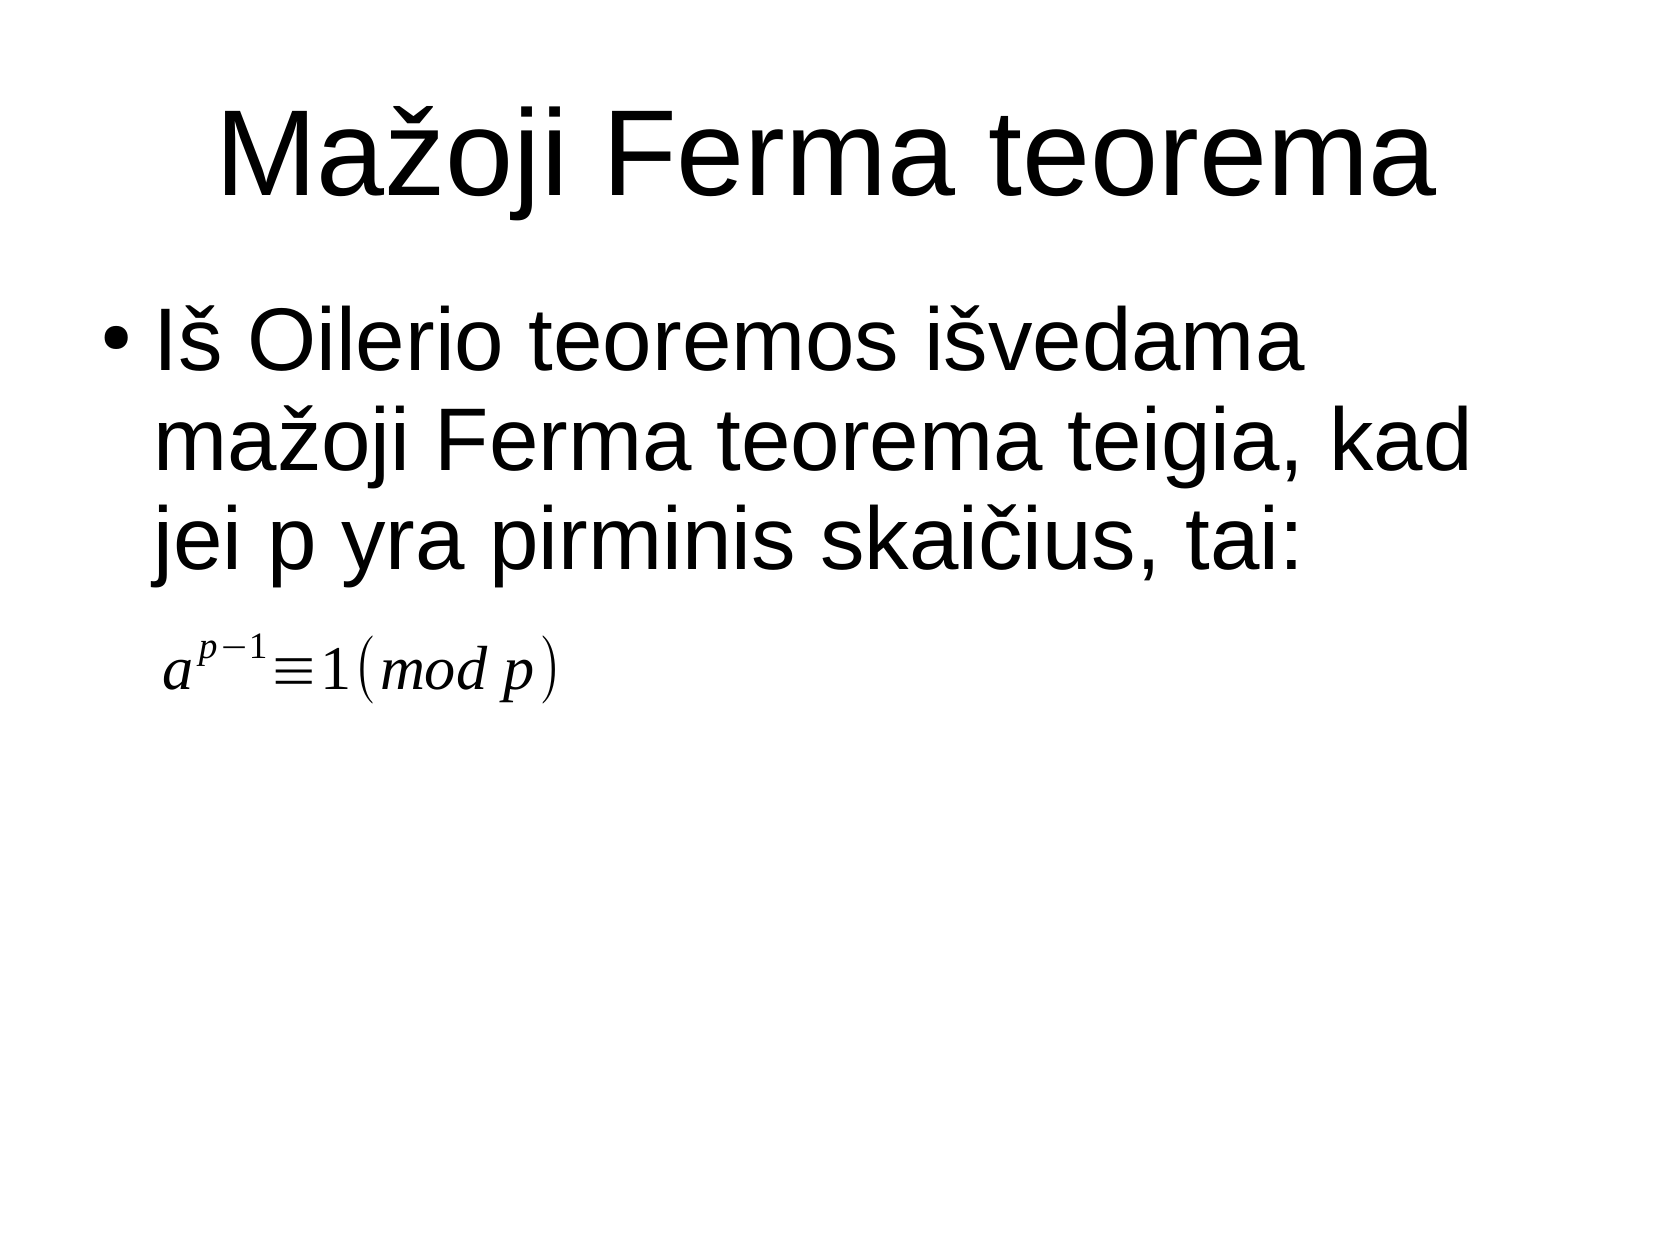

# Mažoji Ferma teorema
Iš Oilerio teoremos išvedama mažoji Ferma teorema teigia, kad jei p yra pirminis skaičius, tai: